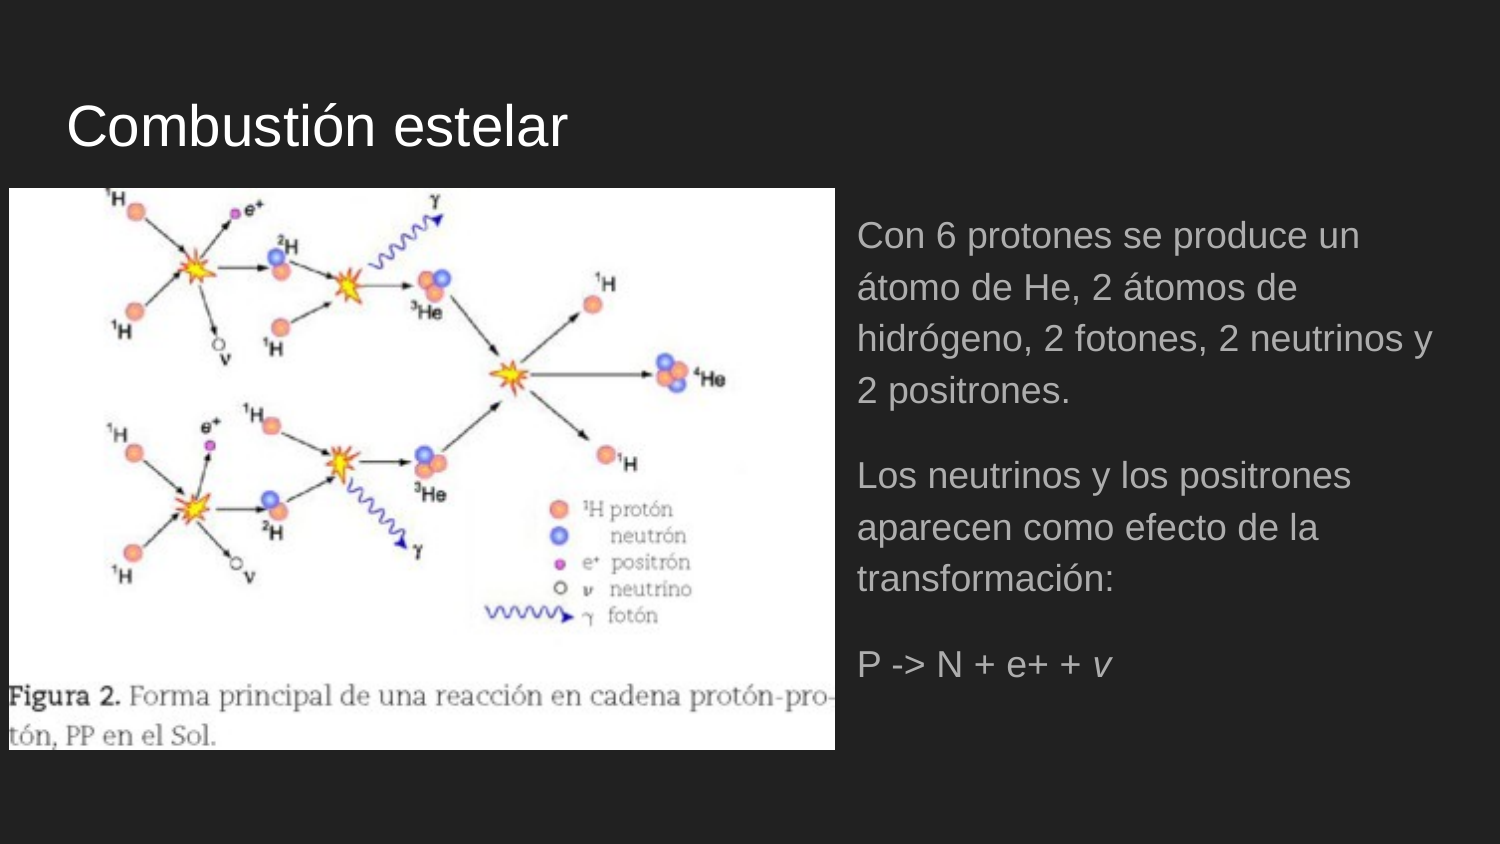

# Combustión estelar
Con 6 protones se produce un átomo de He, 2 átomos de hidrógeno, 2 fotones, 2 neutrinos y 2 positrones.
Los neutrinos y los positrones aparecen como efecto de la transformación:
P -> N + e+ + v